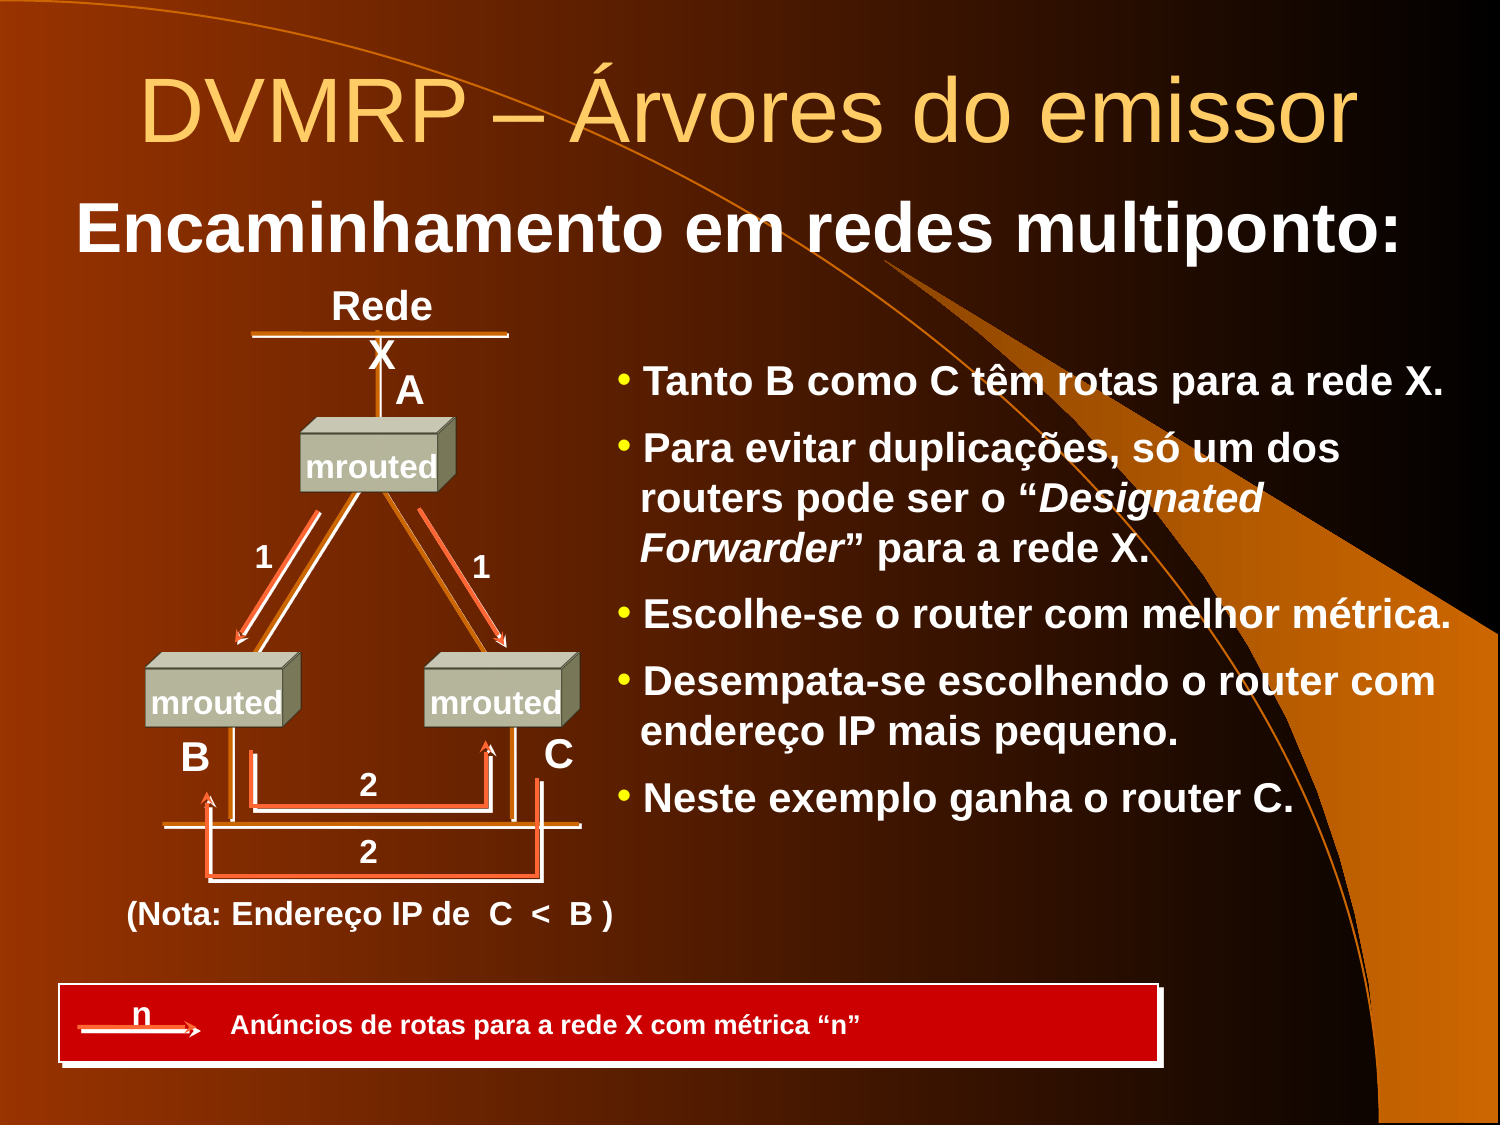

# DVMRP – Árvores do emissor
Encaminhamento em redes multiponto:
Rede X
 Tanto B como C têm rotas para a rede X.
 Para evitar duplicações, só um dos
 routers pode ser o “Designated
 Forwarder” para a rede X.
 Escolhe-se o router com melhor métrica.
 Desempata-se escolhendo o router com
 endereço IP mais pequeno.
 Neste exemplo ganha o router C.
A
mrouted
1
1
mrouted
mrouted
C
B
2
2
(Nota: Endereço IP de C < B )
n
Anúncios de rotas para a rede X com métrica “n”